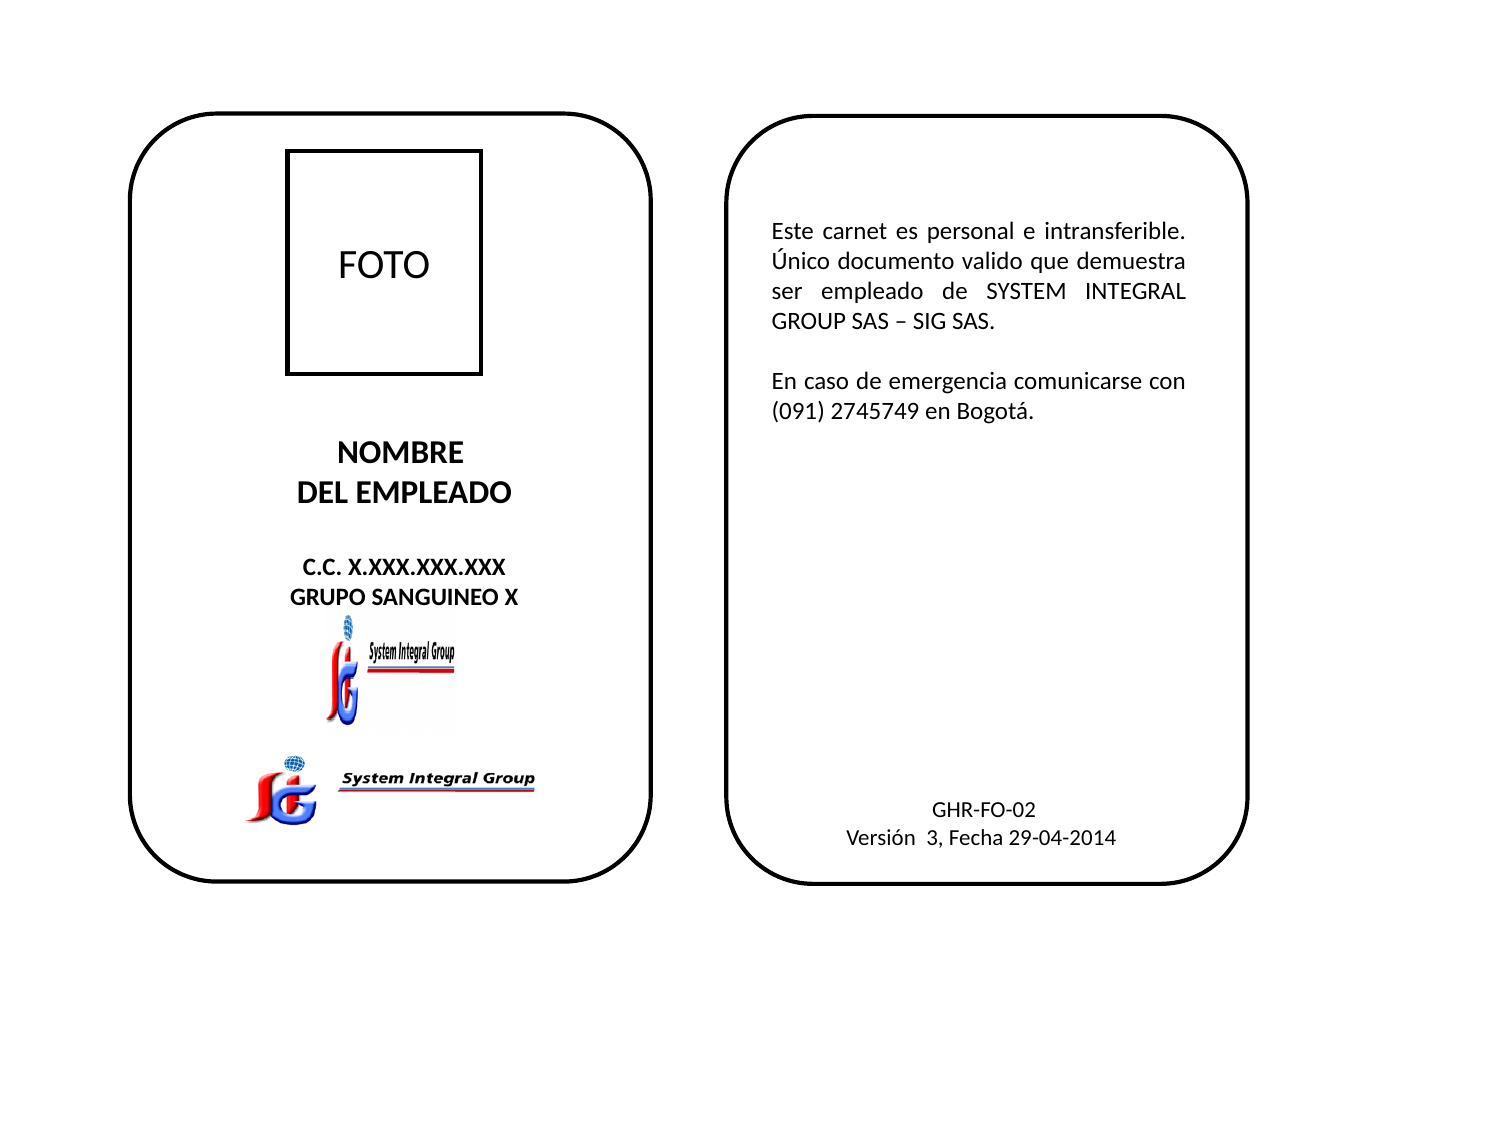

FOTO
NOMBRE
DEL EMPLEADO
C.C. X.XXX.XXX.XXX
GRUPO SANGUINEO X
Este carnet es personal e intransferible. Único documento valido que demuestra ser empleado de SYSTEM INTEGRAL GROUP SAS – SIG SAS.
En caso de emergencia comunicarse con (091) 2745749 en Bogotá.
GHR-FO-02
Versión 3, Fecha 29-04-2014